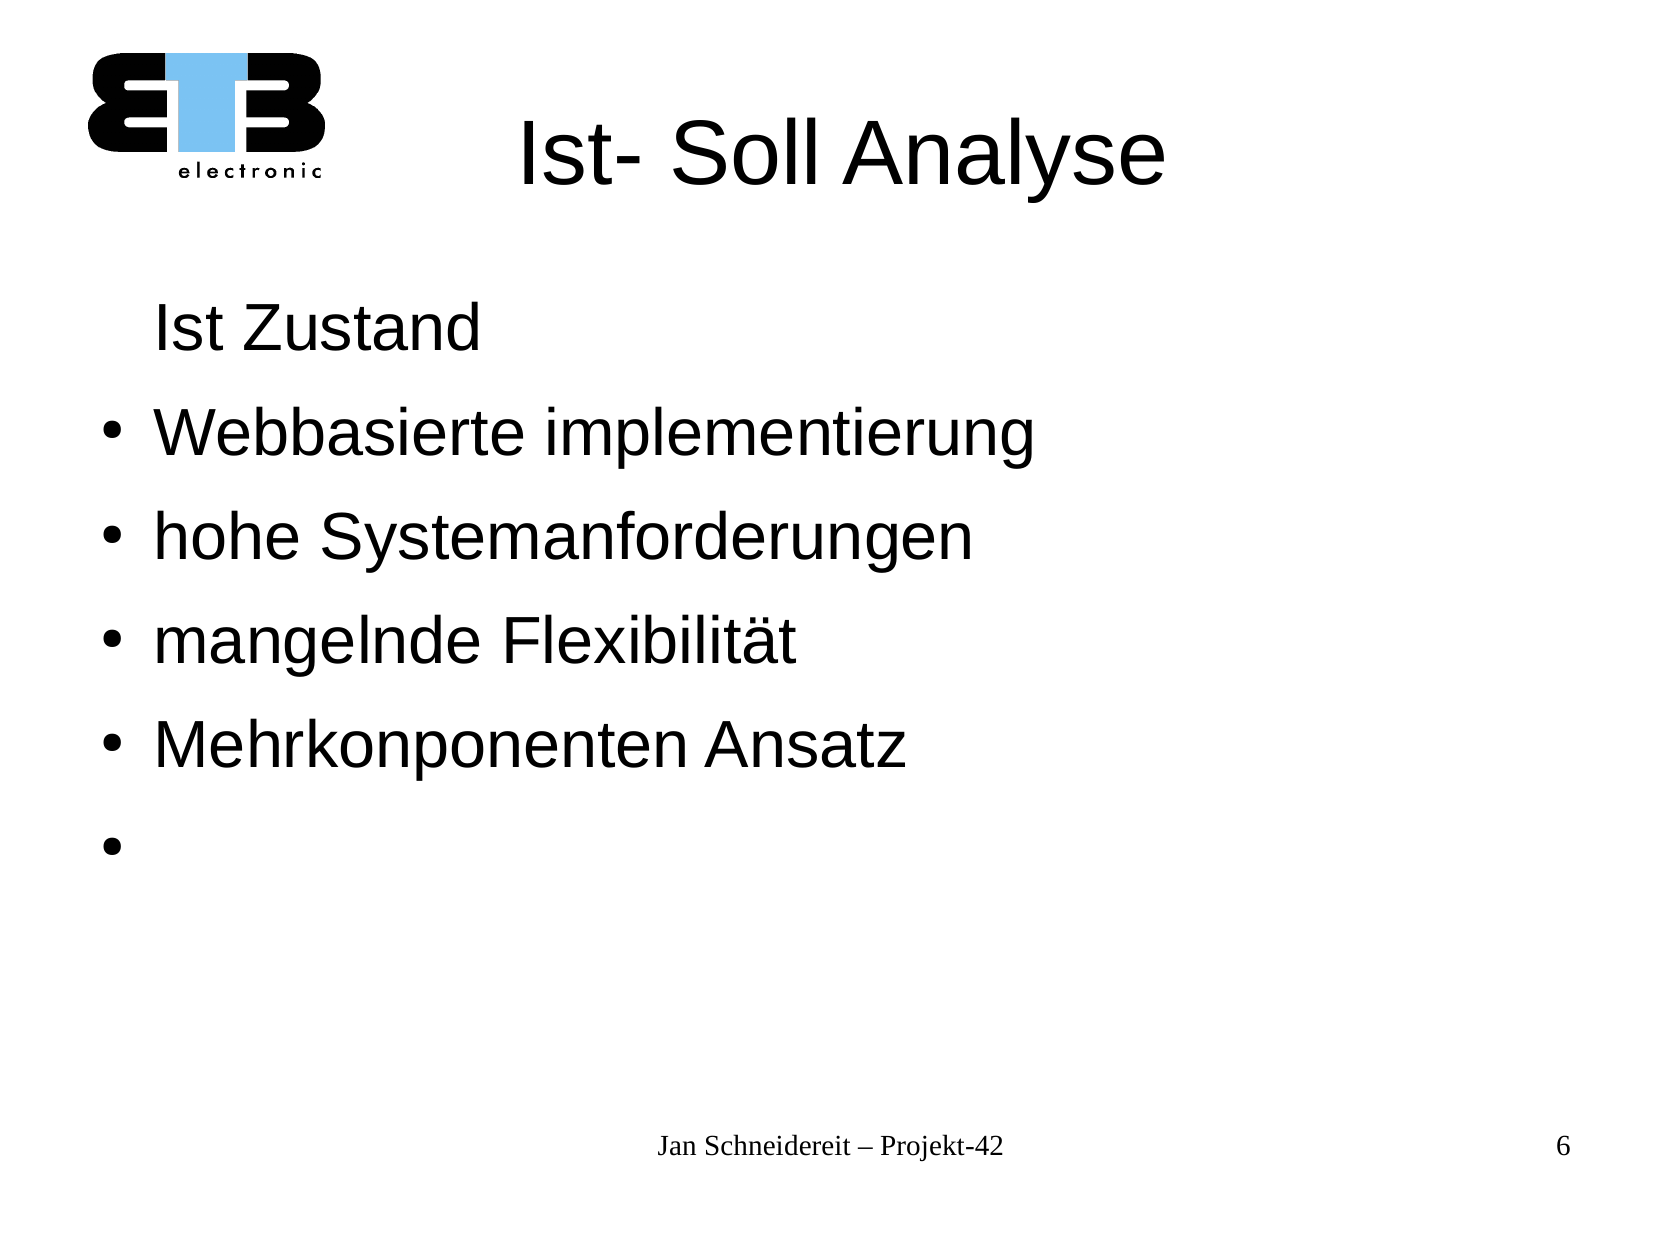

# Ist- Soll Analyse
Ist Zustand
Webbasierte implementierung
hohe Systemanforderungen
mangelnde Flexibilität
Mehrkonponenten Ansatz
6